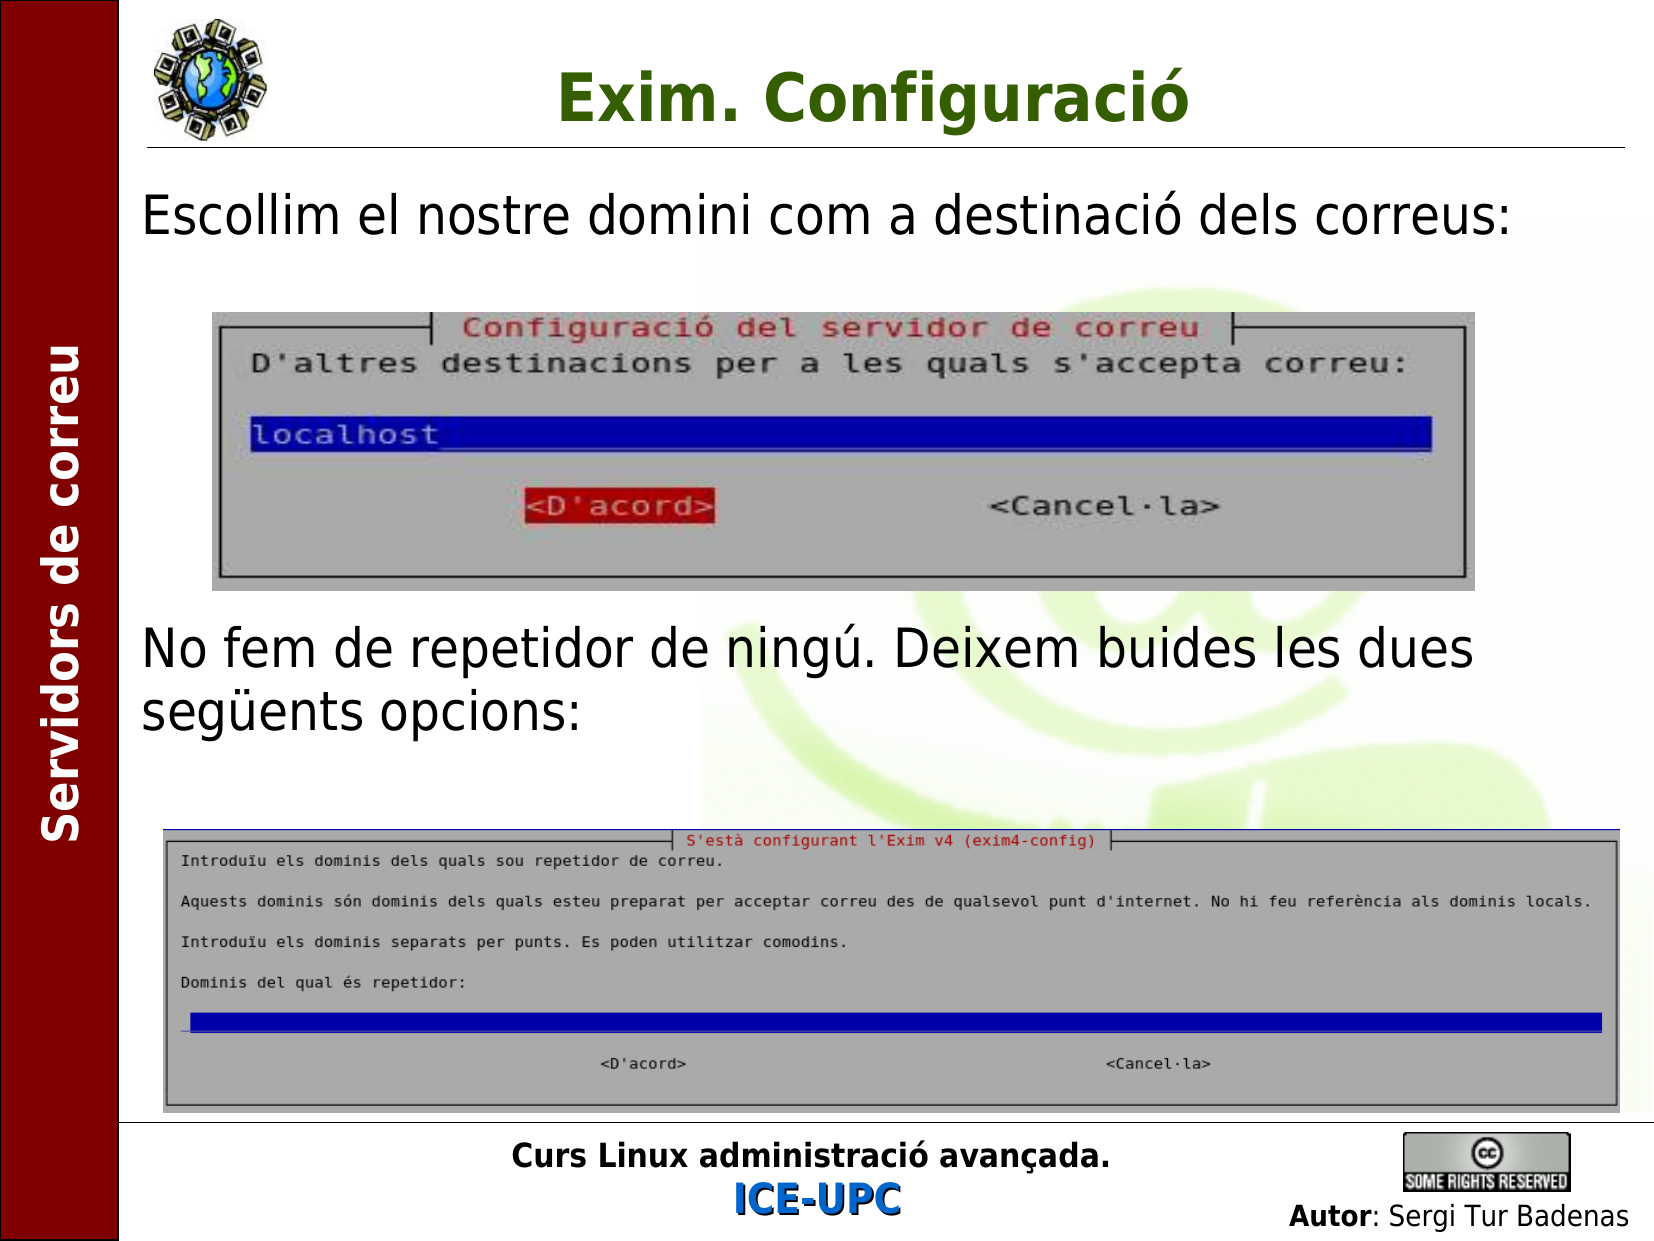

# Exim. Configuració
Escollim el nostre domini com a destinació dels correus:
No fem de repetidor de ningú. Deixem buides les dues següents opcions: